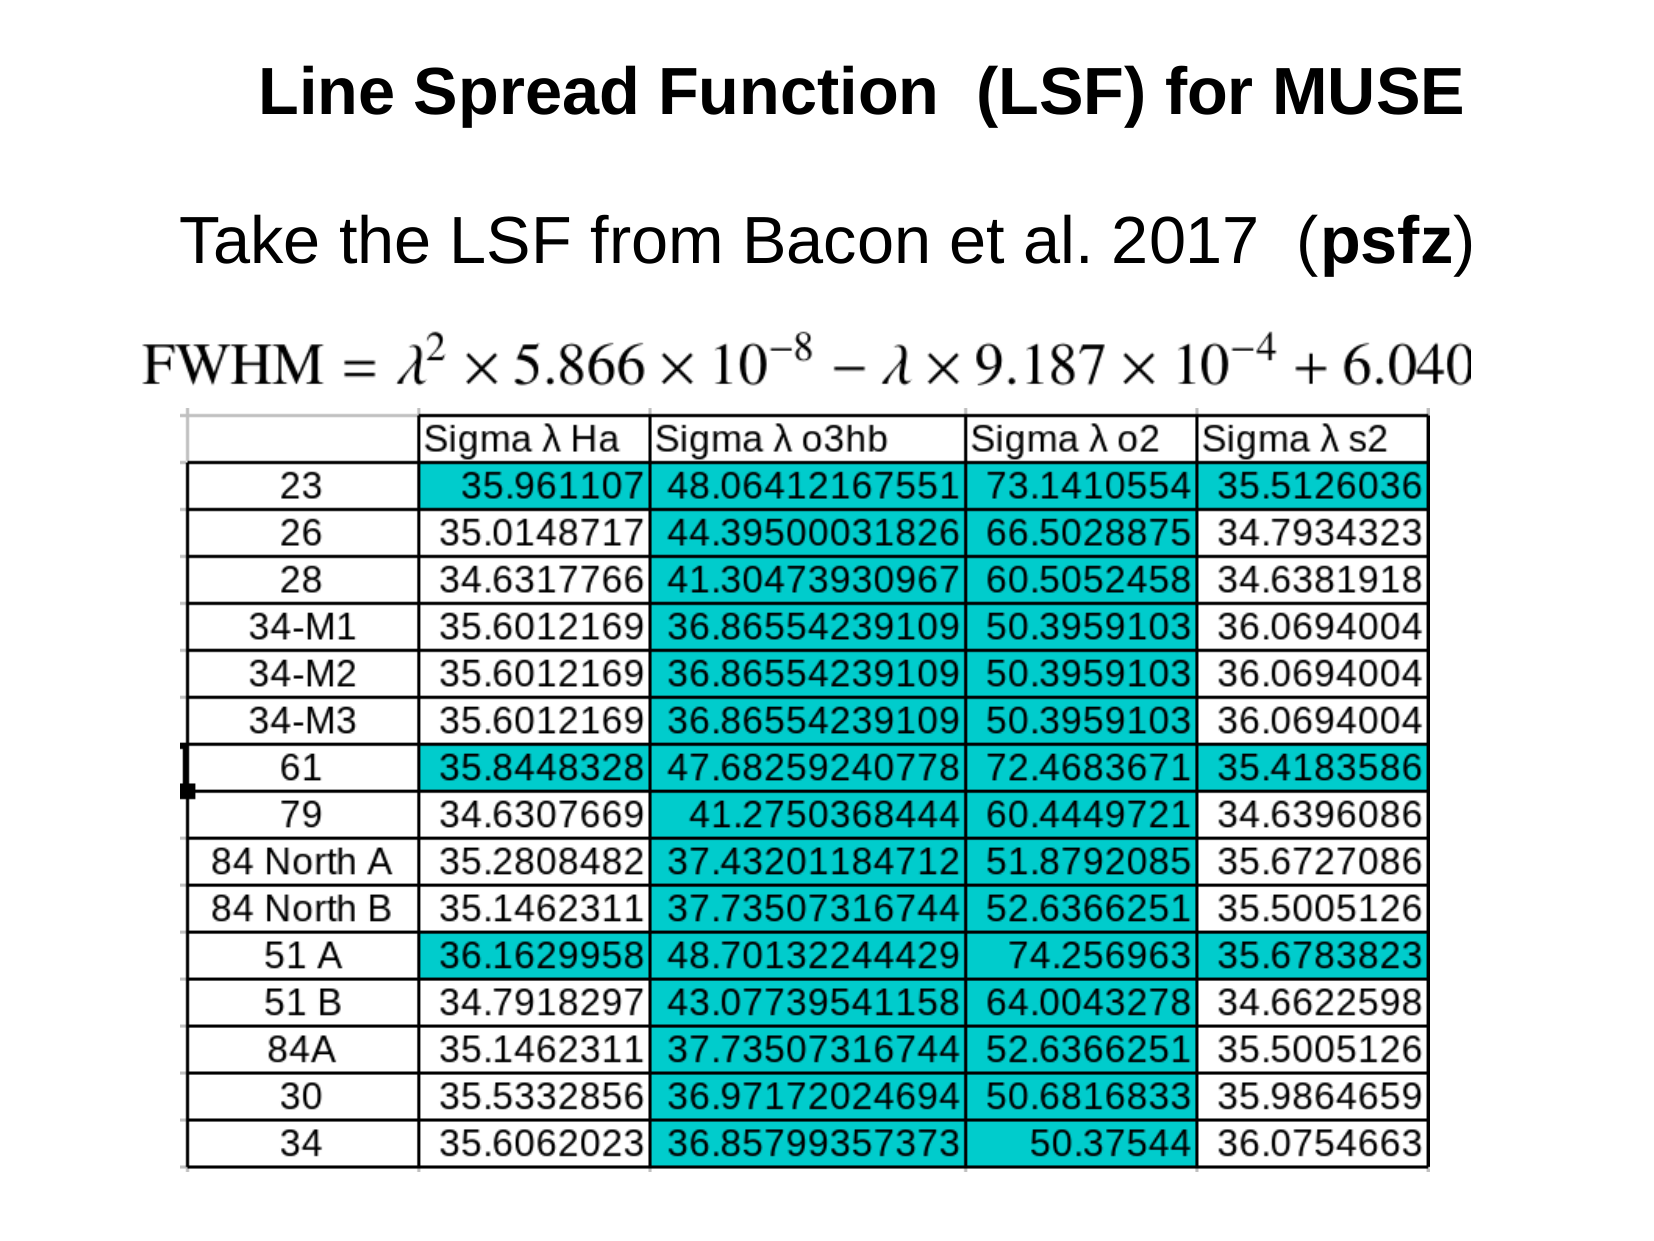

Line Spread Function (LSF) for MUSE
Take the LSF from Bacon et al. 2017 (psfz)